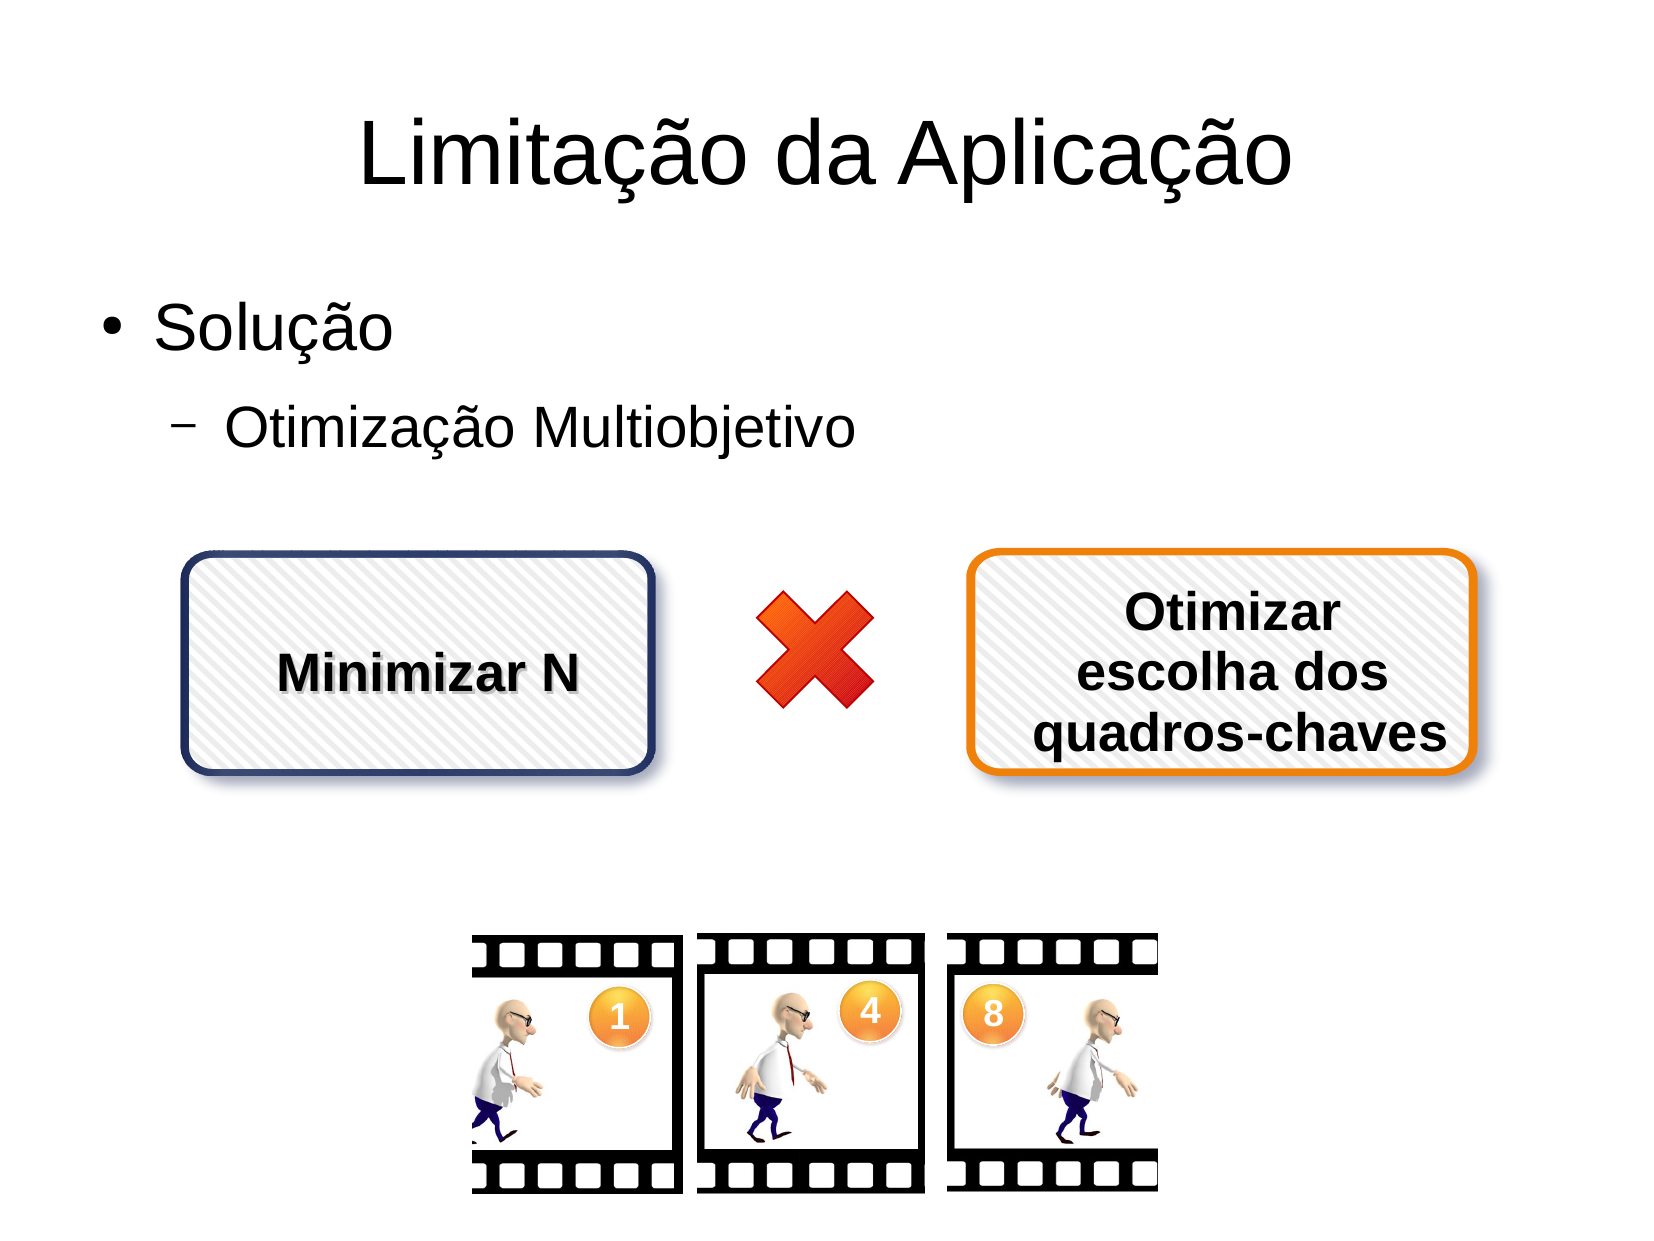

# Limitação da Aplicação
Solução
Otimização Multiobjetivo
Otimizar
escolha dos
 quadros-chaves
Minimizar N
4
8
1